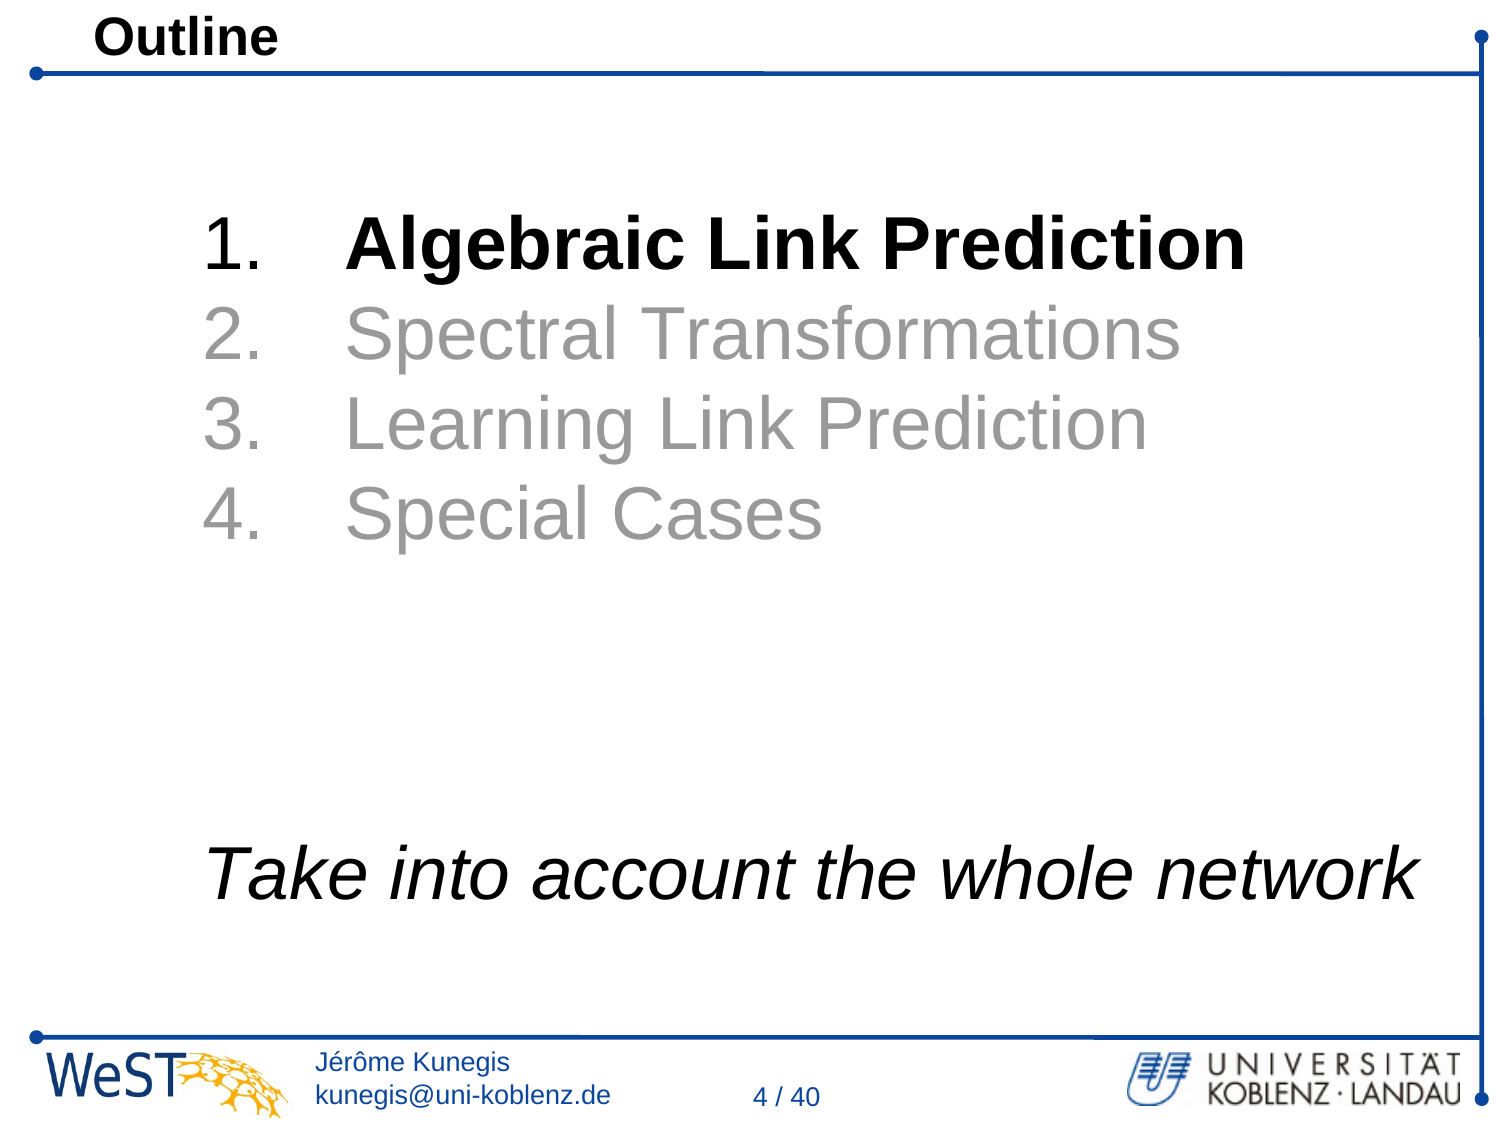

Outline
1.		Algebraic Link Prediction
2.		Spectral Transformations
3.		Learning Link Prediction
4.		Special Cases
Take into account the whole network